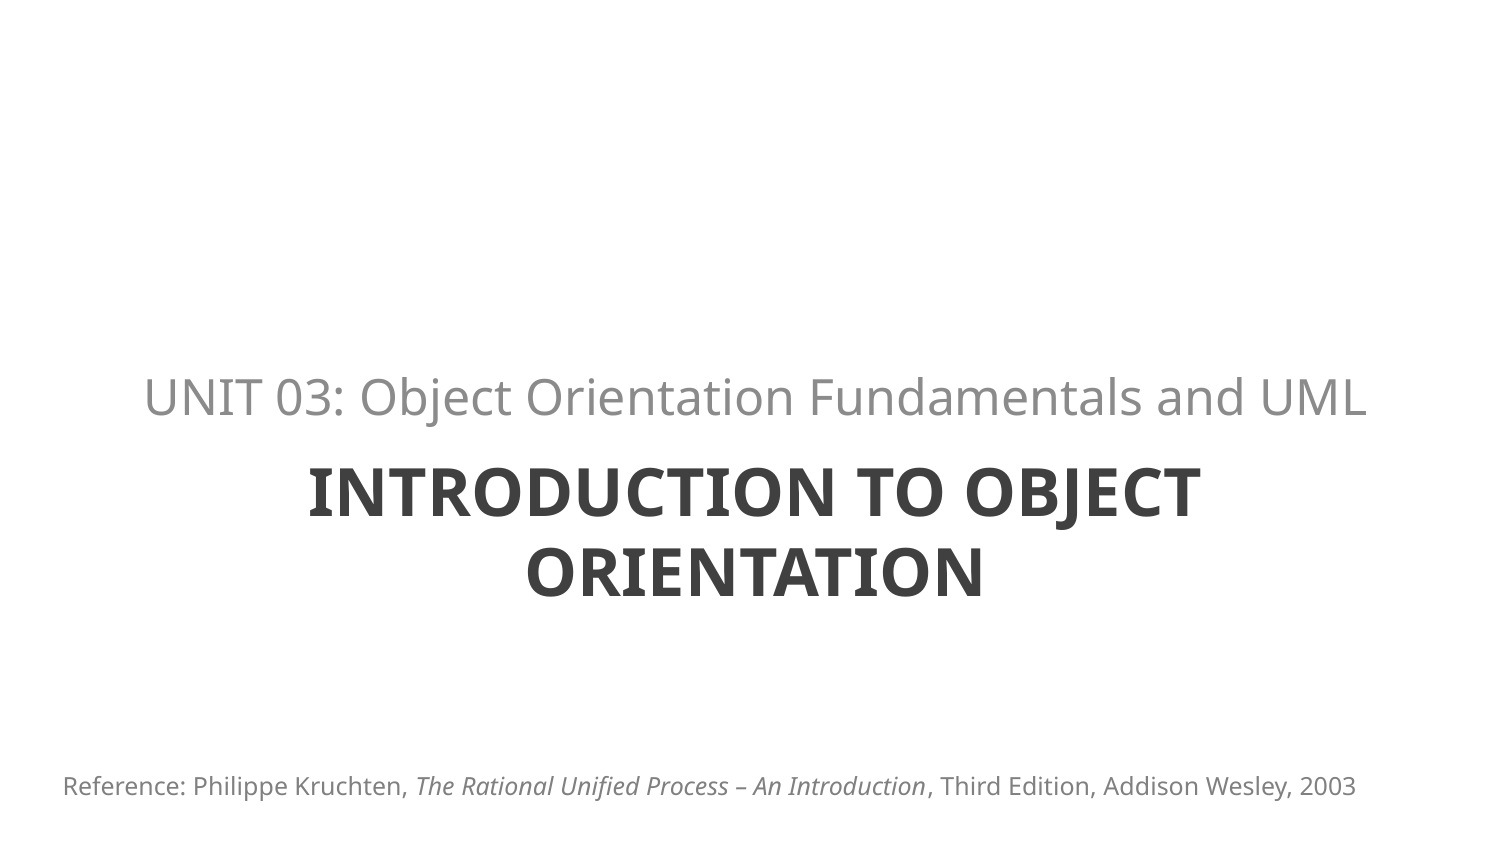

UNIT 03: Object Orientation Fundamentals and UML
# Introduction to Object orientation
Reference: Philippe Kruchten, The Rational Unified Process – An Introduction, Third Edition, Addison Wesley, 2003